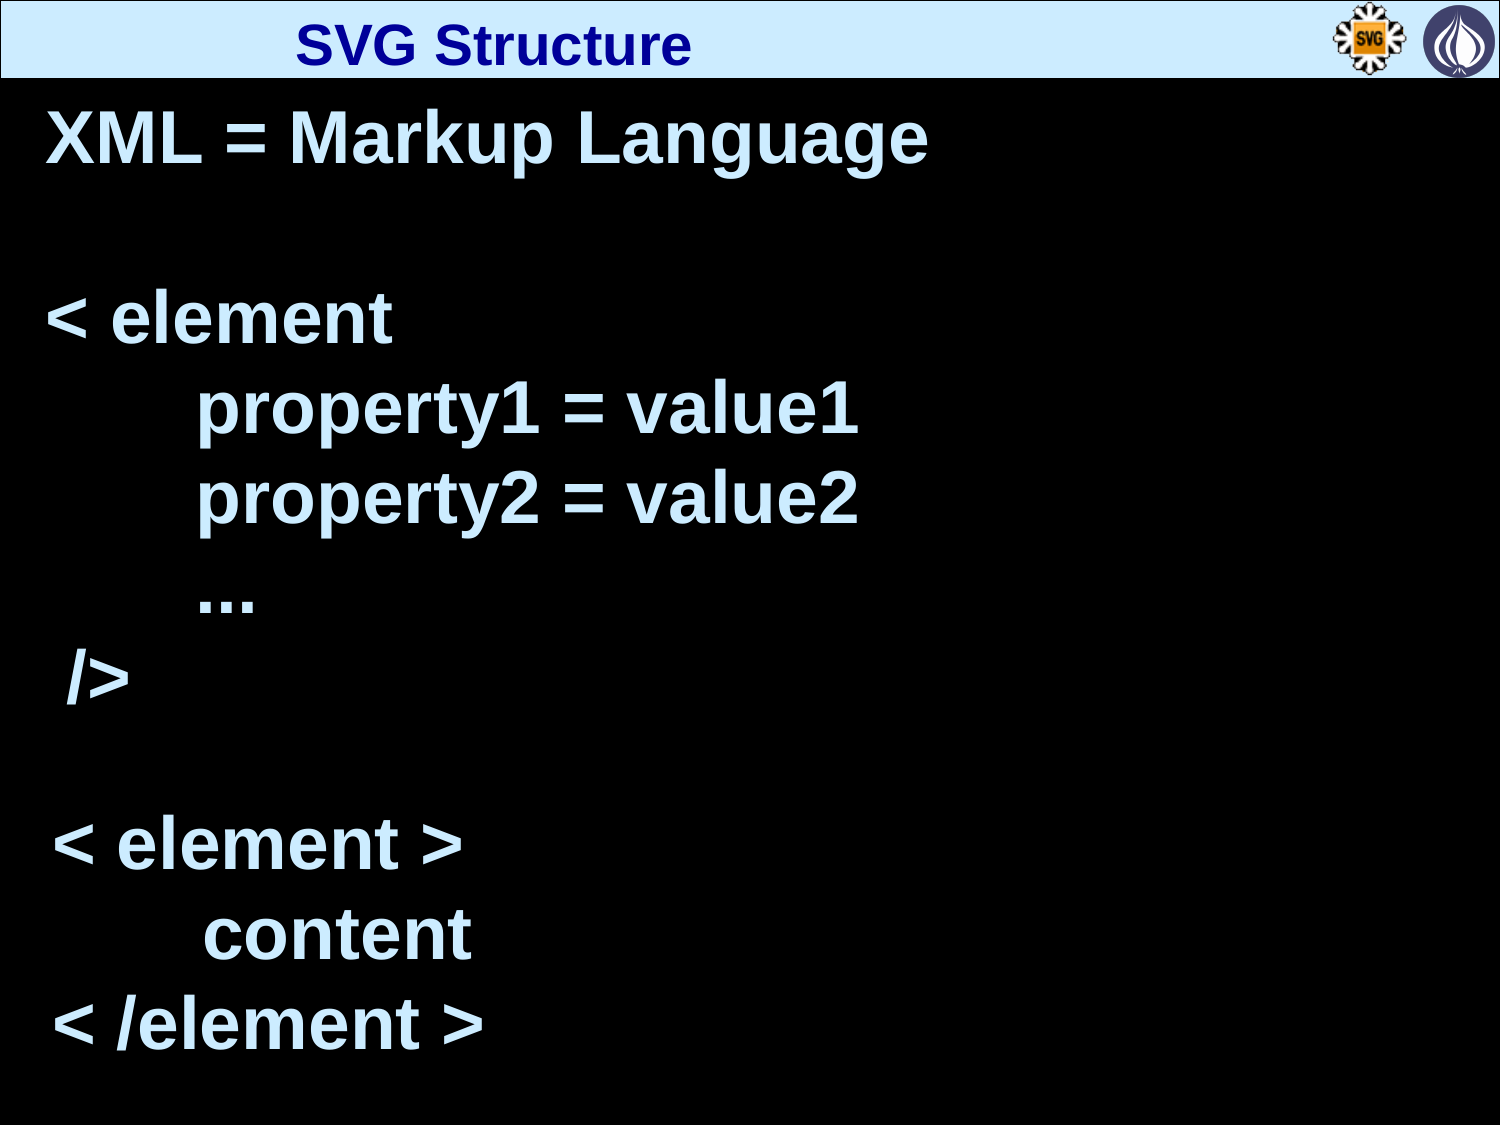

SVG Structure
XML = Markup Language
< element
	property1 = value1
	property2 = value2
	...
 />
< element >
	content
< /element >